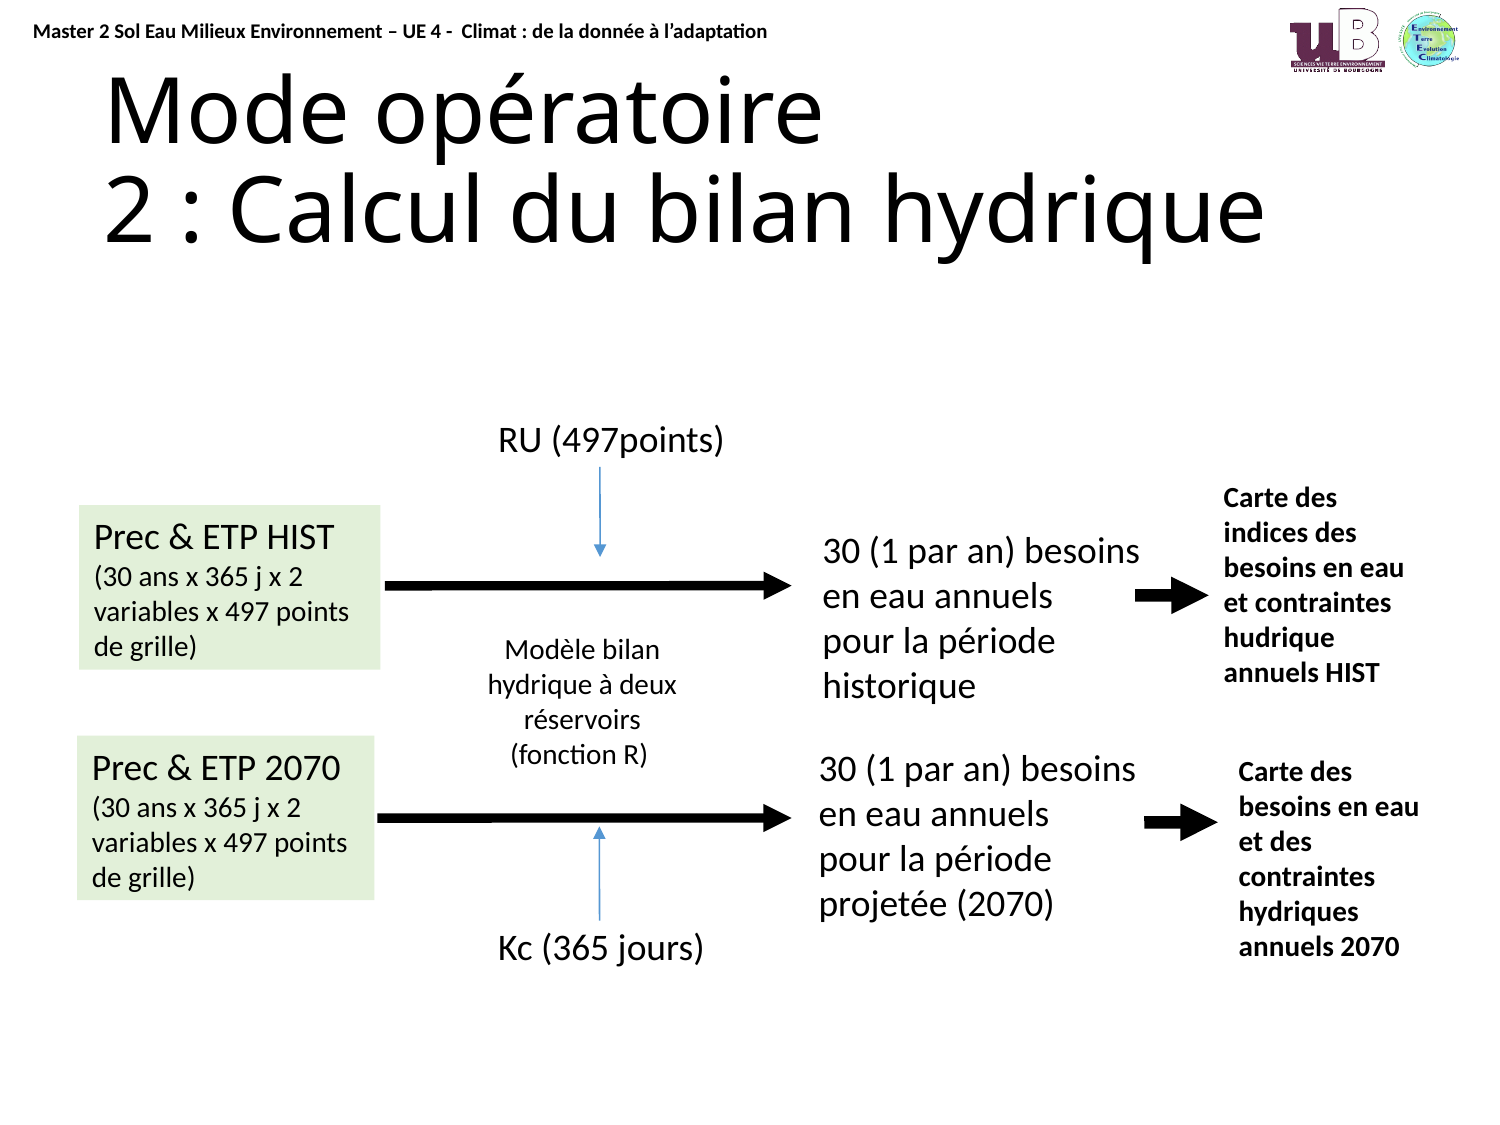

Mode opératoire
2 : Calcul du bilan hydrique
 RU (497points)
Carte des indices des besoins en eau et contraintes hudrique annuels HIST
Prec & ETP HIST
(30 ans x 365 j x 2 variables x 497 points de grille)
30 (1 par an) besoins en eau annuels
pour la période historique
Modèle bilan hydrique à deux réservoirs
(fonction R)
Prec & ETP 2070
(30 ans x 365 j x 2 variables x 497 points de grille)
30 (1 par an) besoins en eau annuels
pour la période projetée (2070)
Carte des besoins en eau et des contraintes hydriques annuels 2070
 Kc (365 jours)